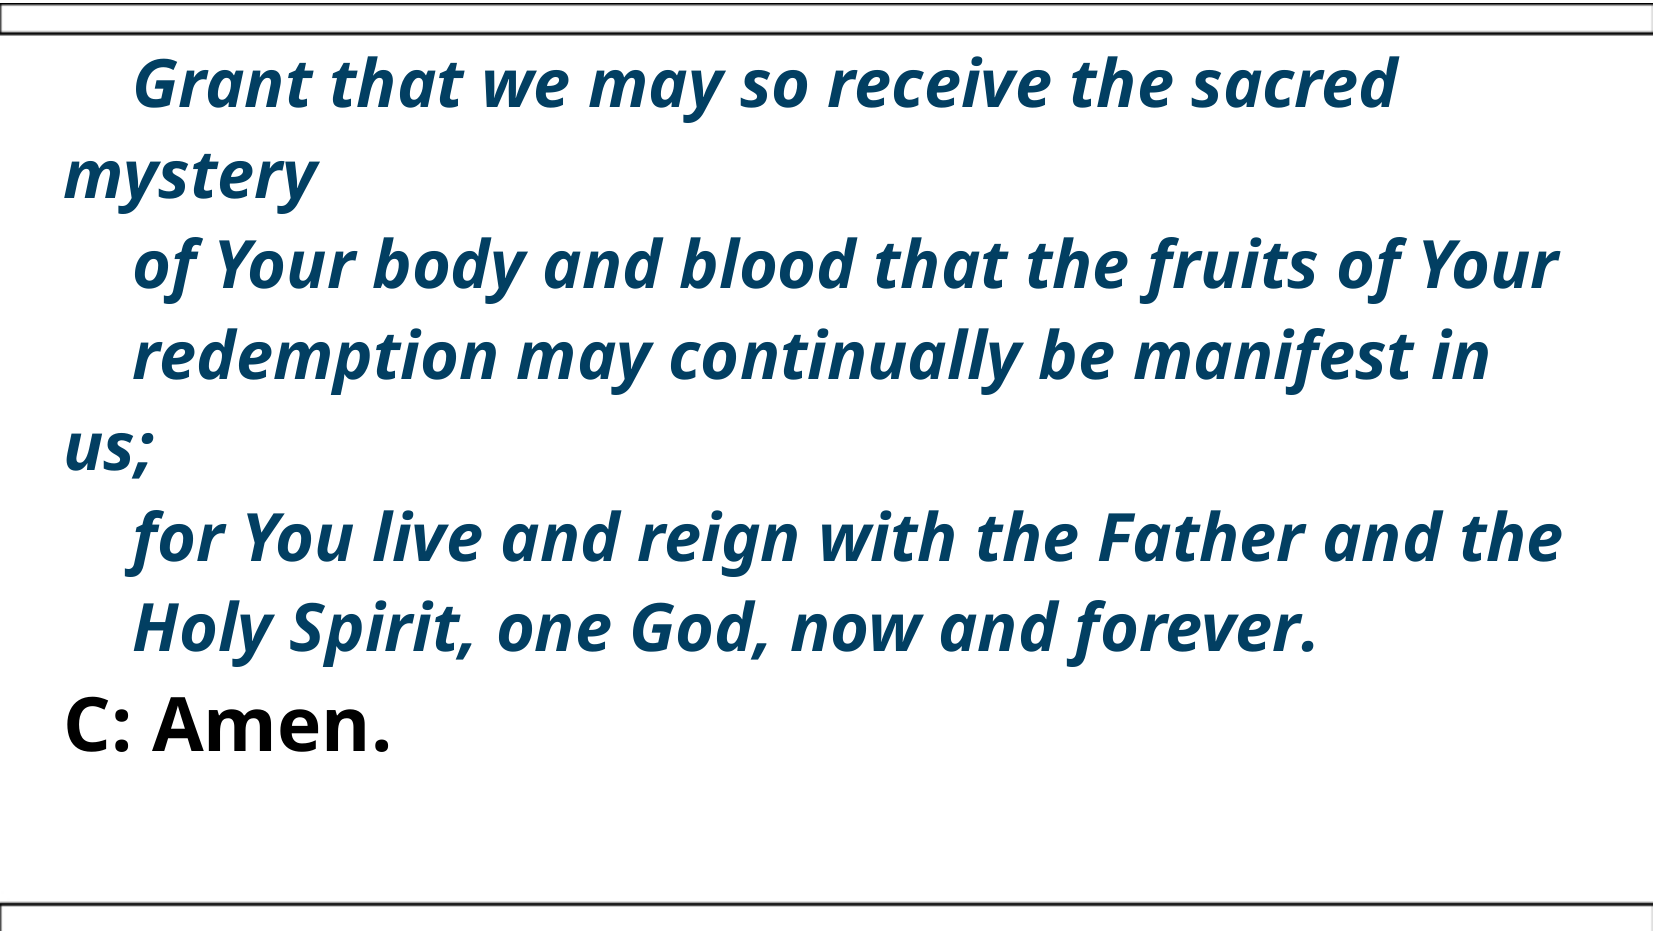

Grant that we may so receive the sacred mystery
 of Your body and blood that the fruits of Your
 redemption may continually be manifest in us;
 for You live and reign with the Father and the
 Holy Spirit, one God, now and forever.
C: Amen.